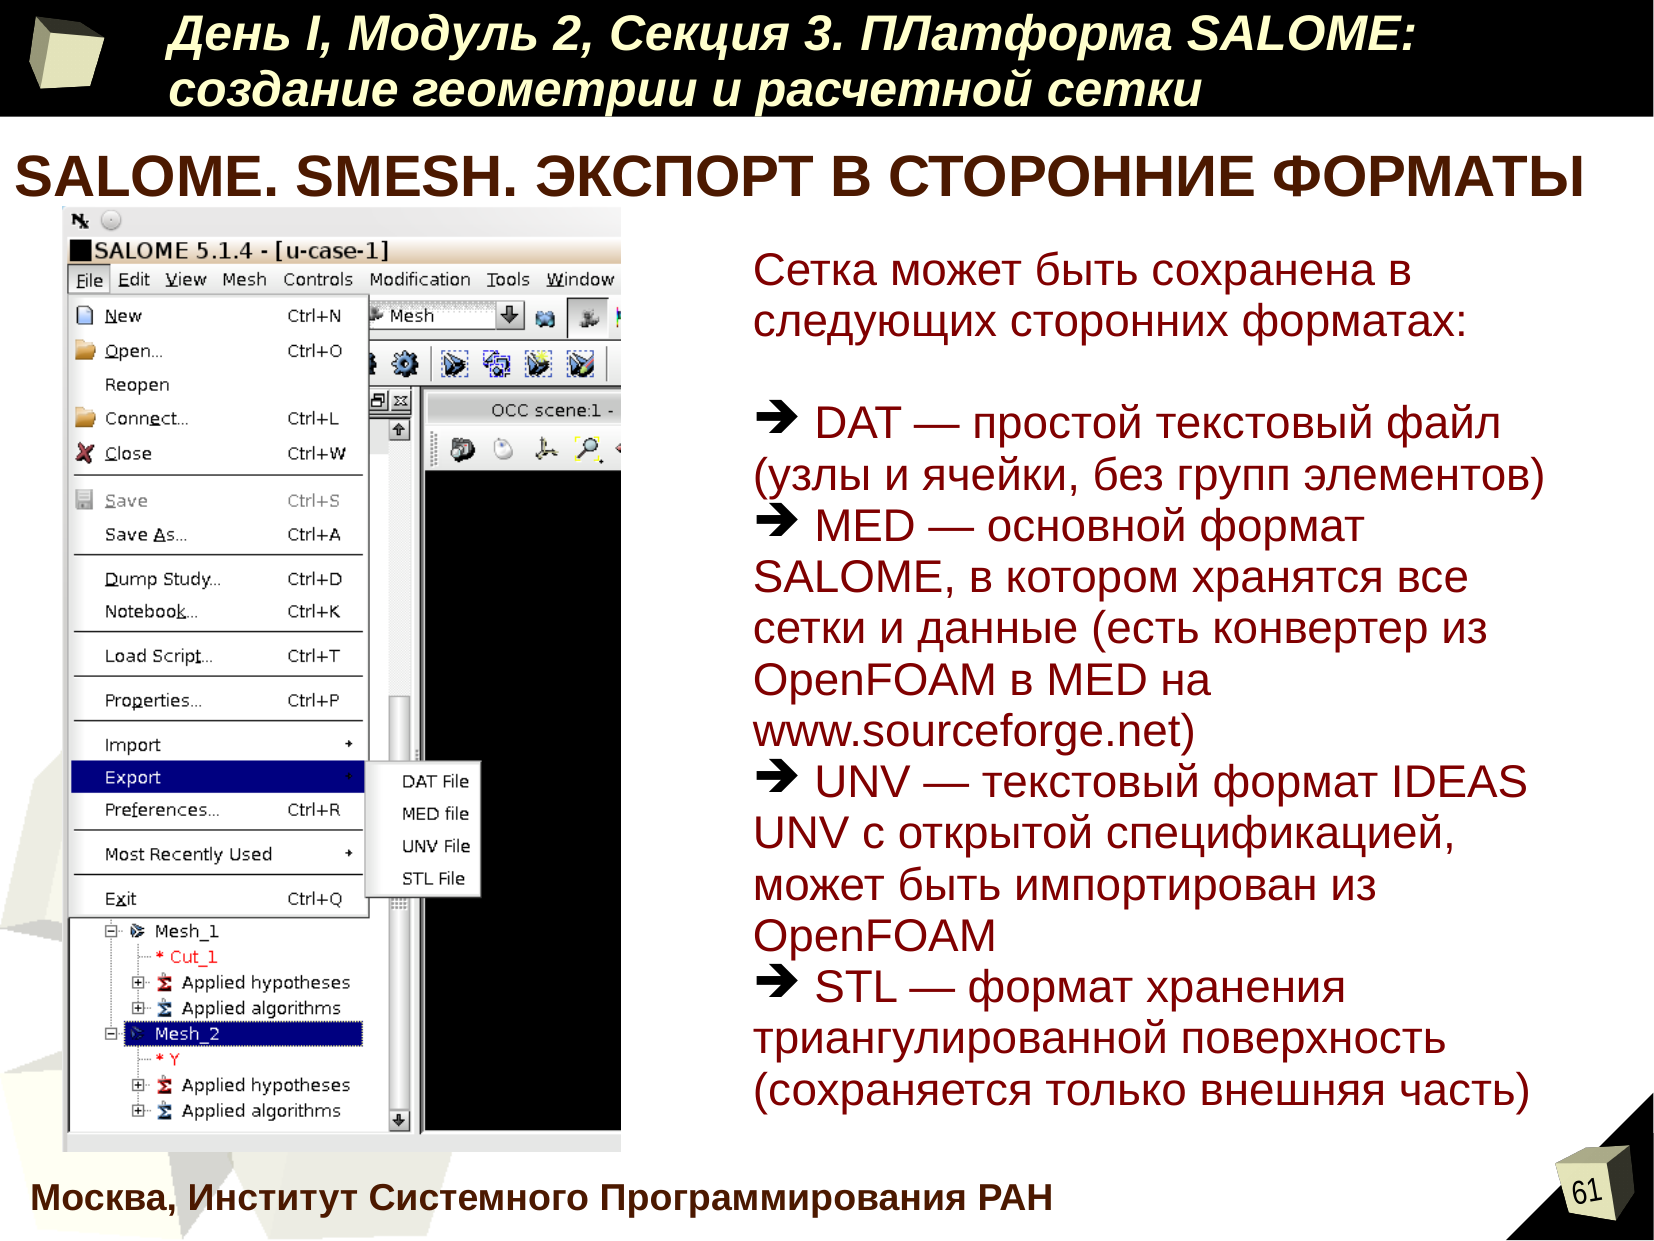

SALOME. SMESH. ЭКСПОРТ В СТОРОННИЕ ФОРМАТЫ
Сетка может быть сохранена в следующих сторонних форматах:
 DAT — простой текстовый файл (узлы и ячейки, без групп элементов)
 MED — основной формат SALOME, в котором хранятся все сетки и данные (есть конвертер из OpenFOAM в MED на www.sourceforge.net)
 UNV — текстовый формат IDEAS UNV с открытой спецификацией, может быть импортирован из OpenFOAM
 STL — формат хранения триангулированной поверхность (сохраняется только внешняя часть)